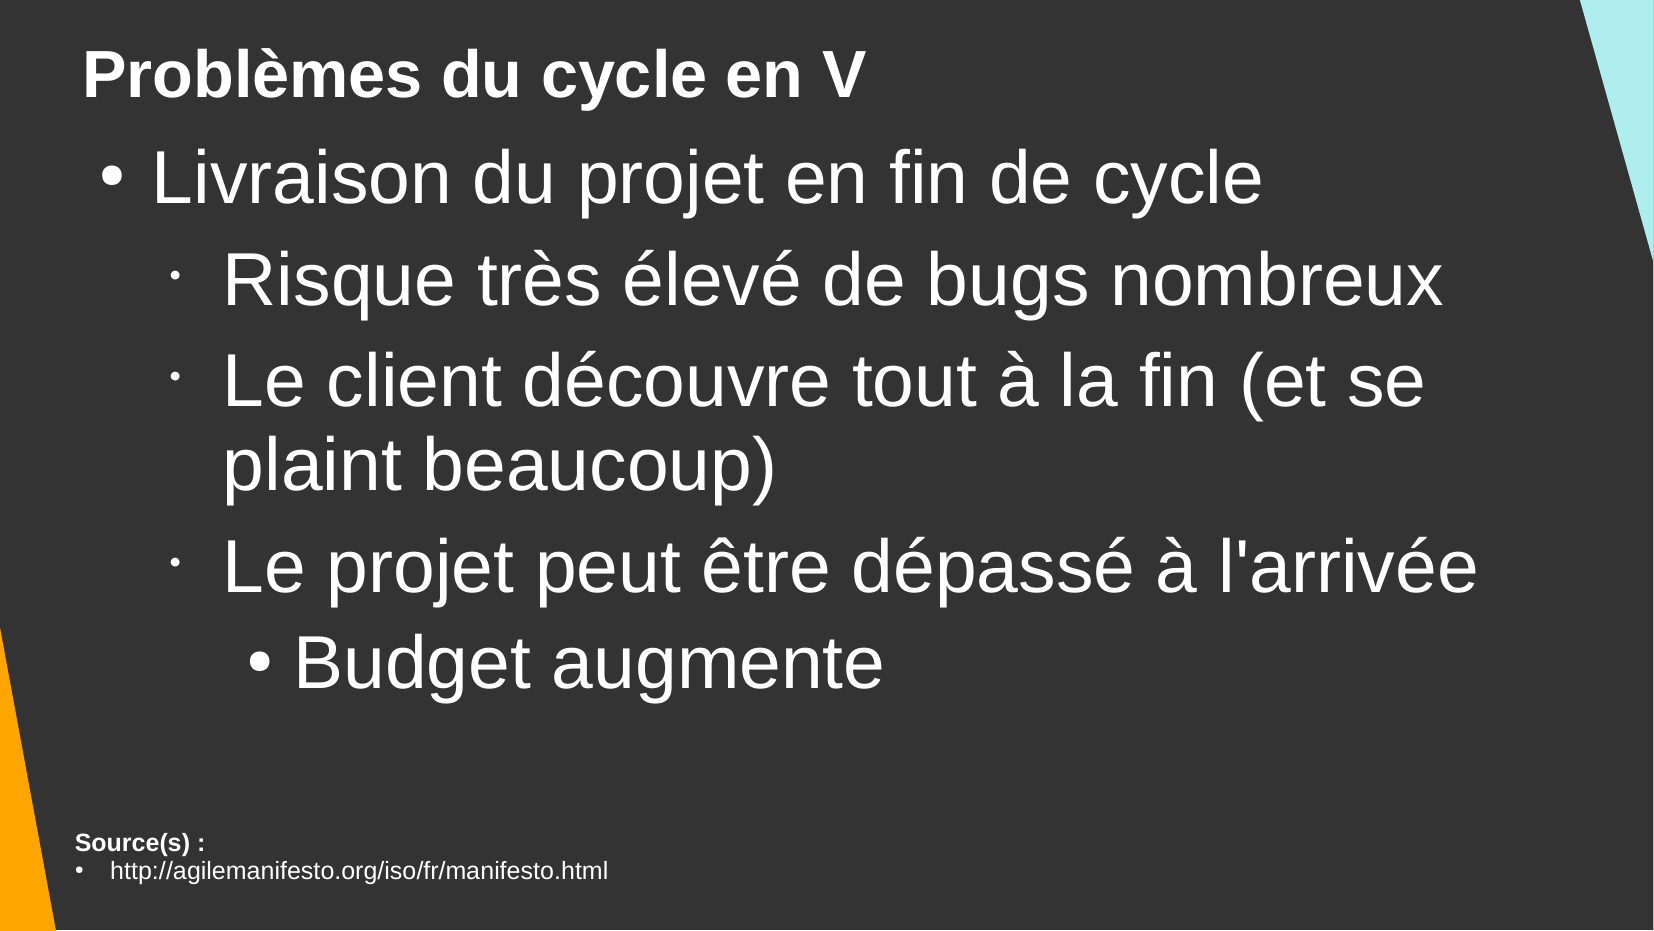

# Problèmes du cycle en V
Livraison du projet en fin de cycle
Risque très élevé de bugs nombreux
Le client découvre tout à la fin (et se plaint beaucoup)
Le projet peut être dépassé à l'arrivée
Budget augmente
Source(s) :
http://agilemanifesto.org/iso/fr/manifesto.html